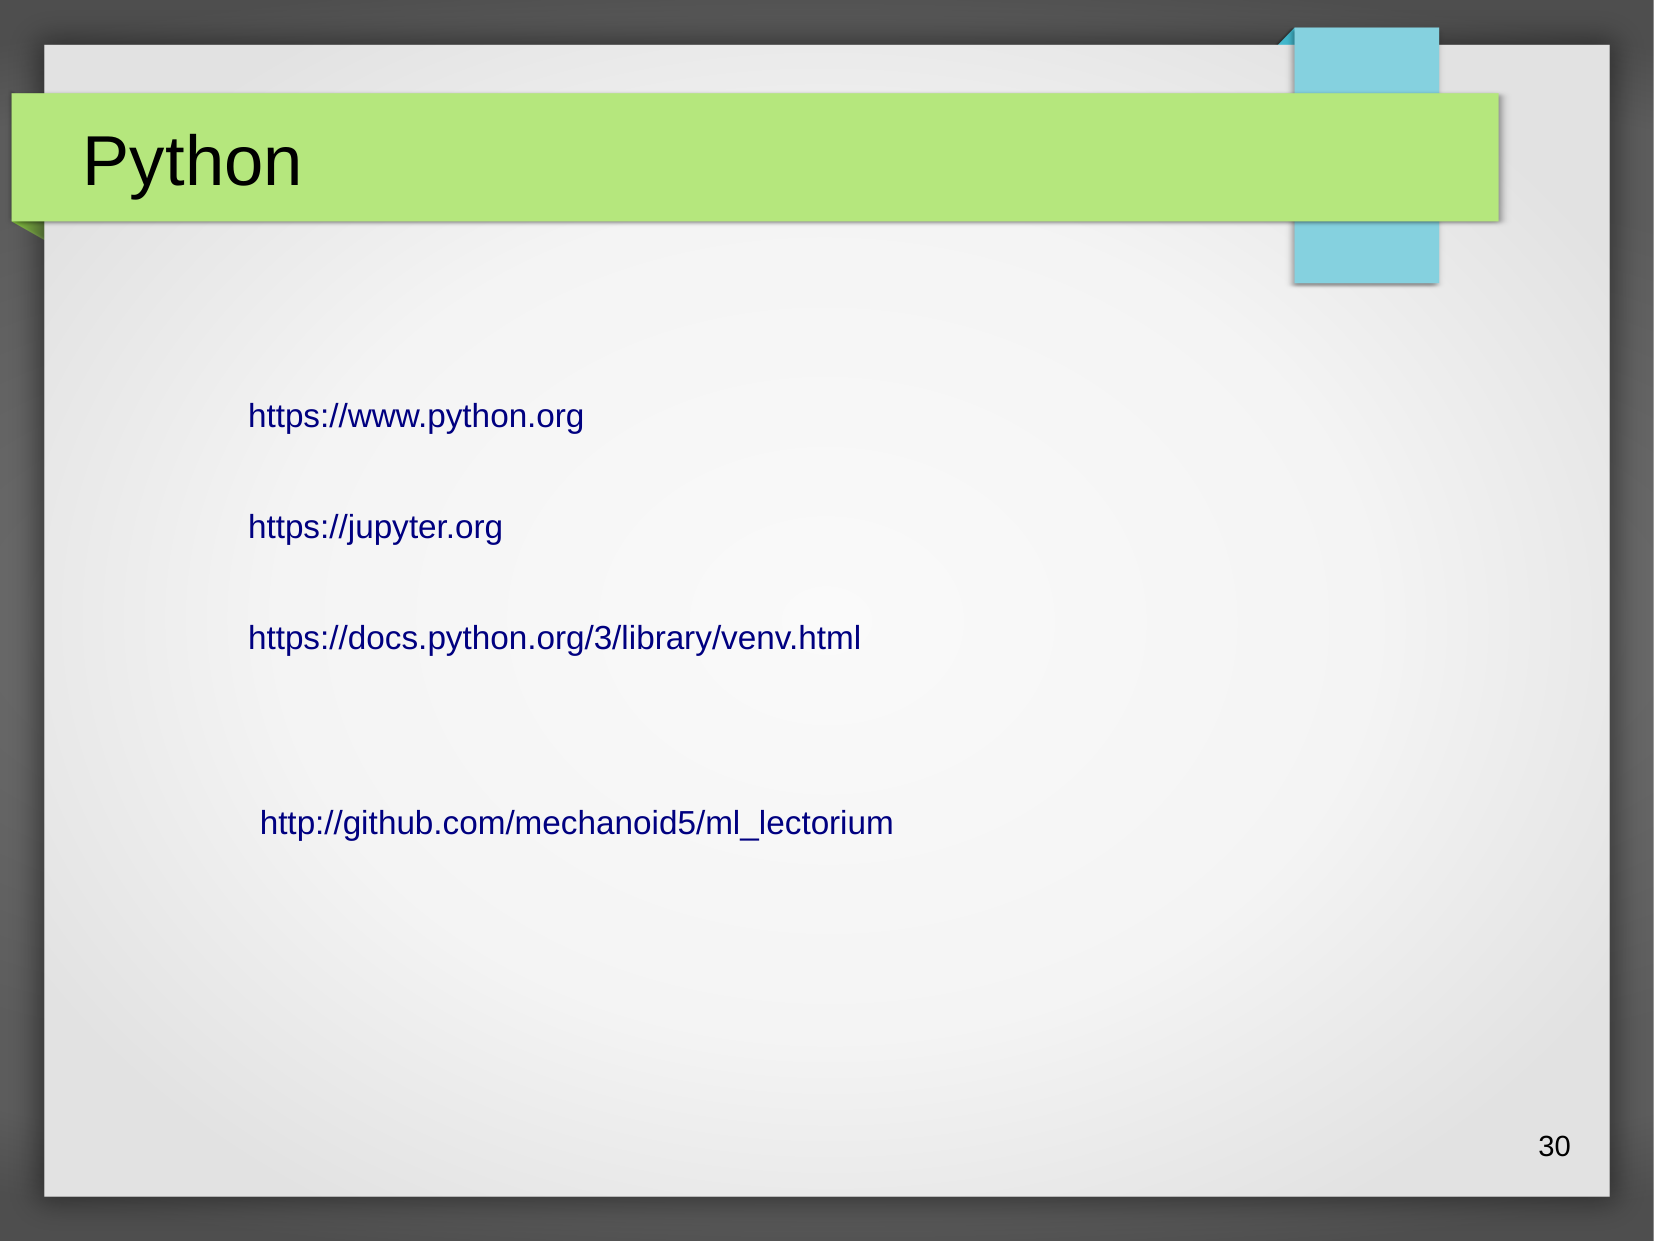

# Python
https://www.python.org
https://jupyter.org
https://docs.python.org/3/library/venv.html
http://github.com/mechanoid5/ml_lectorium
30